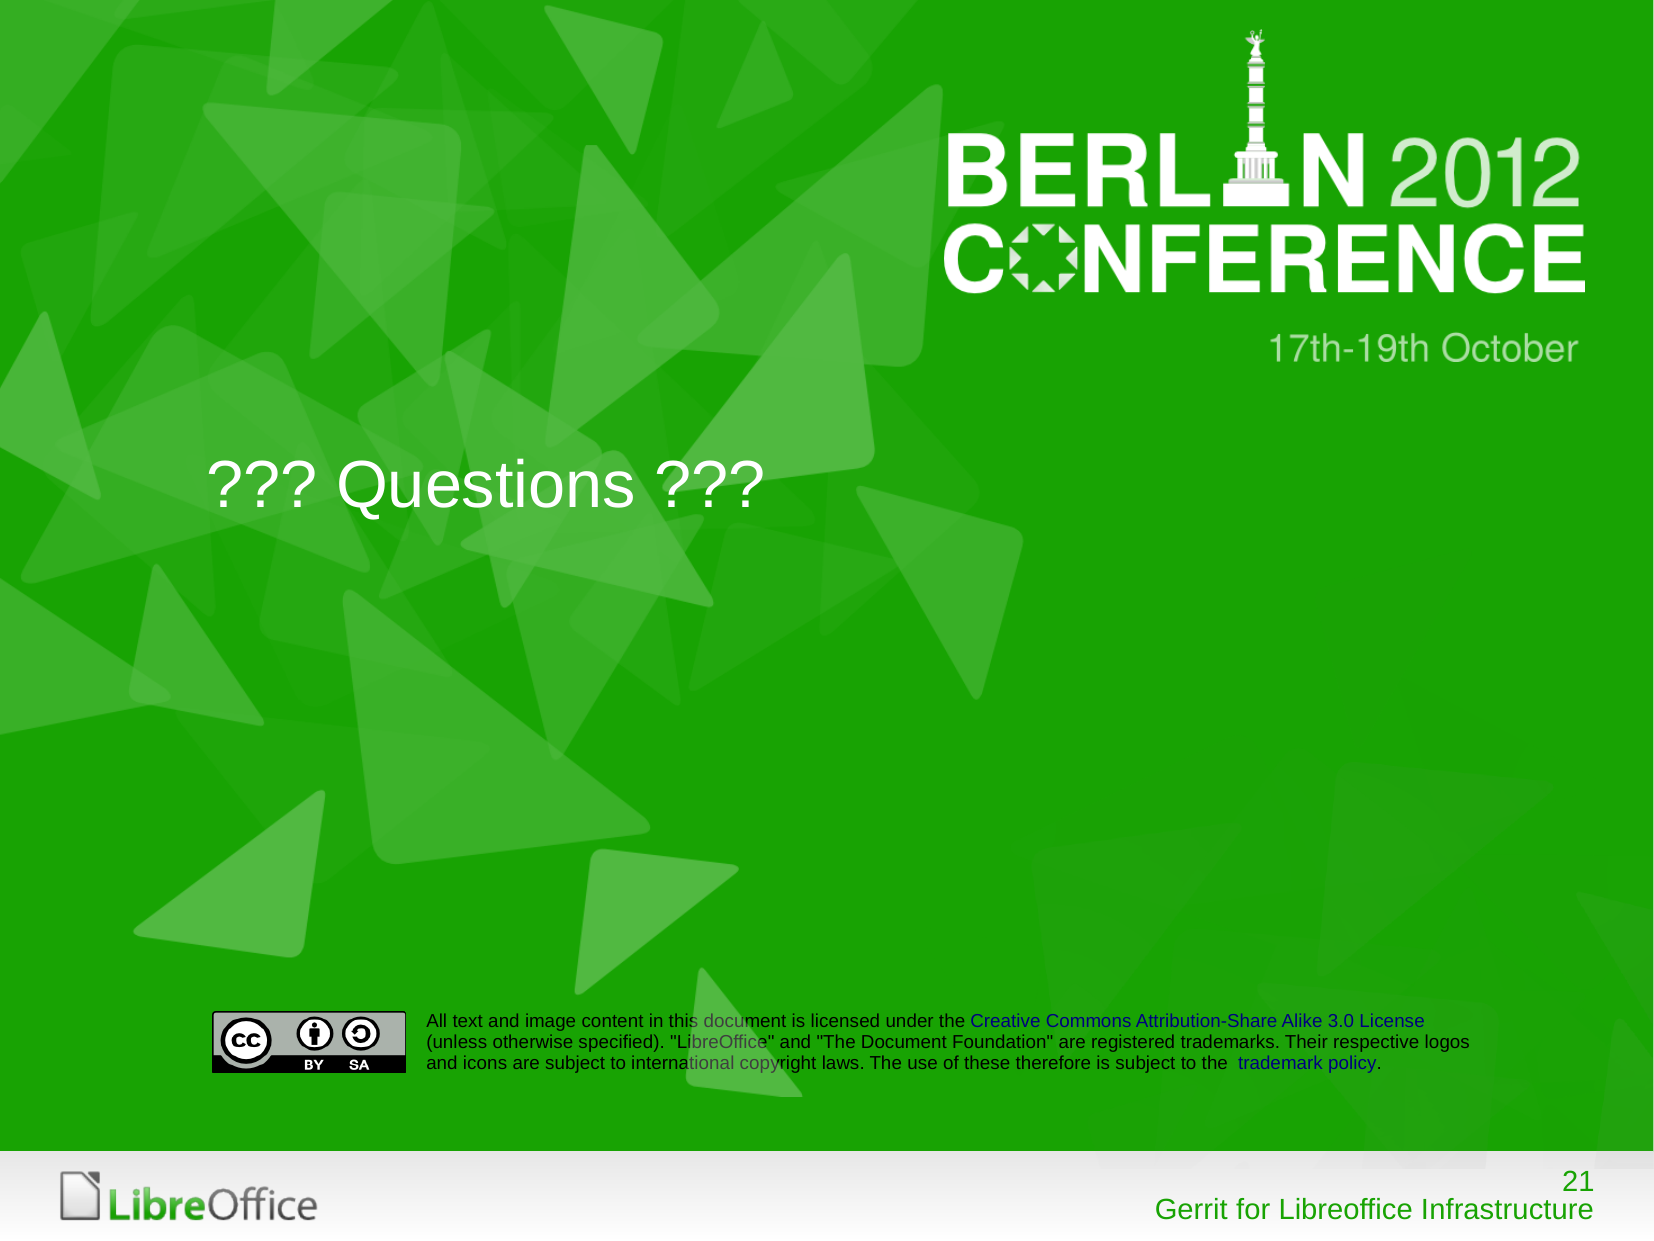

# ??? Questions ???
21
Gerrit for Libreoffice Infrastructure